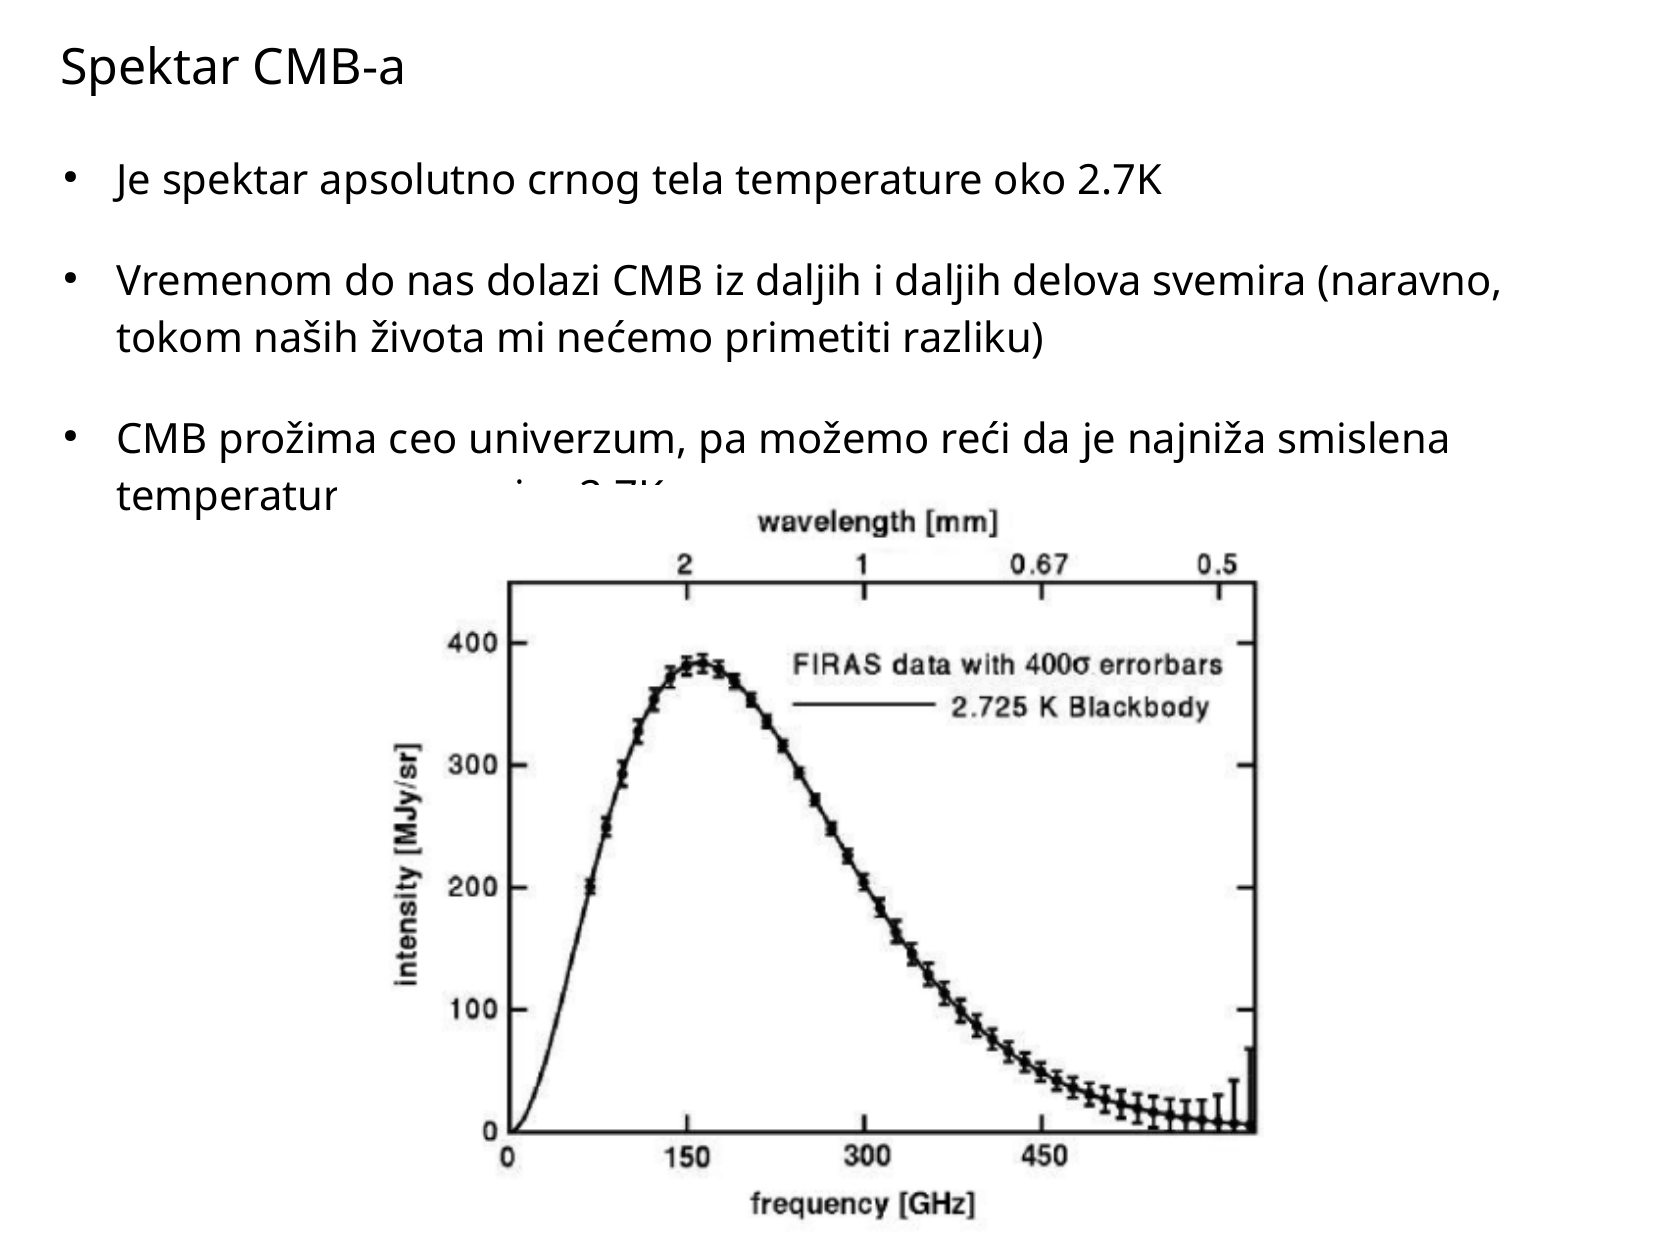

# Spektar CMB-a
Je spektar apsolutno crnog tela temperature oko 2.7K
Vremenom do nas dolazi CMB iz daljih i daljih delova svemira (naravno, tokom naših života mi nećemo primetiti razliku)
CMB prožima ceo univerzum, pa možemo reći da je najniža smislena temperatura u svemiru 2.7K